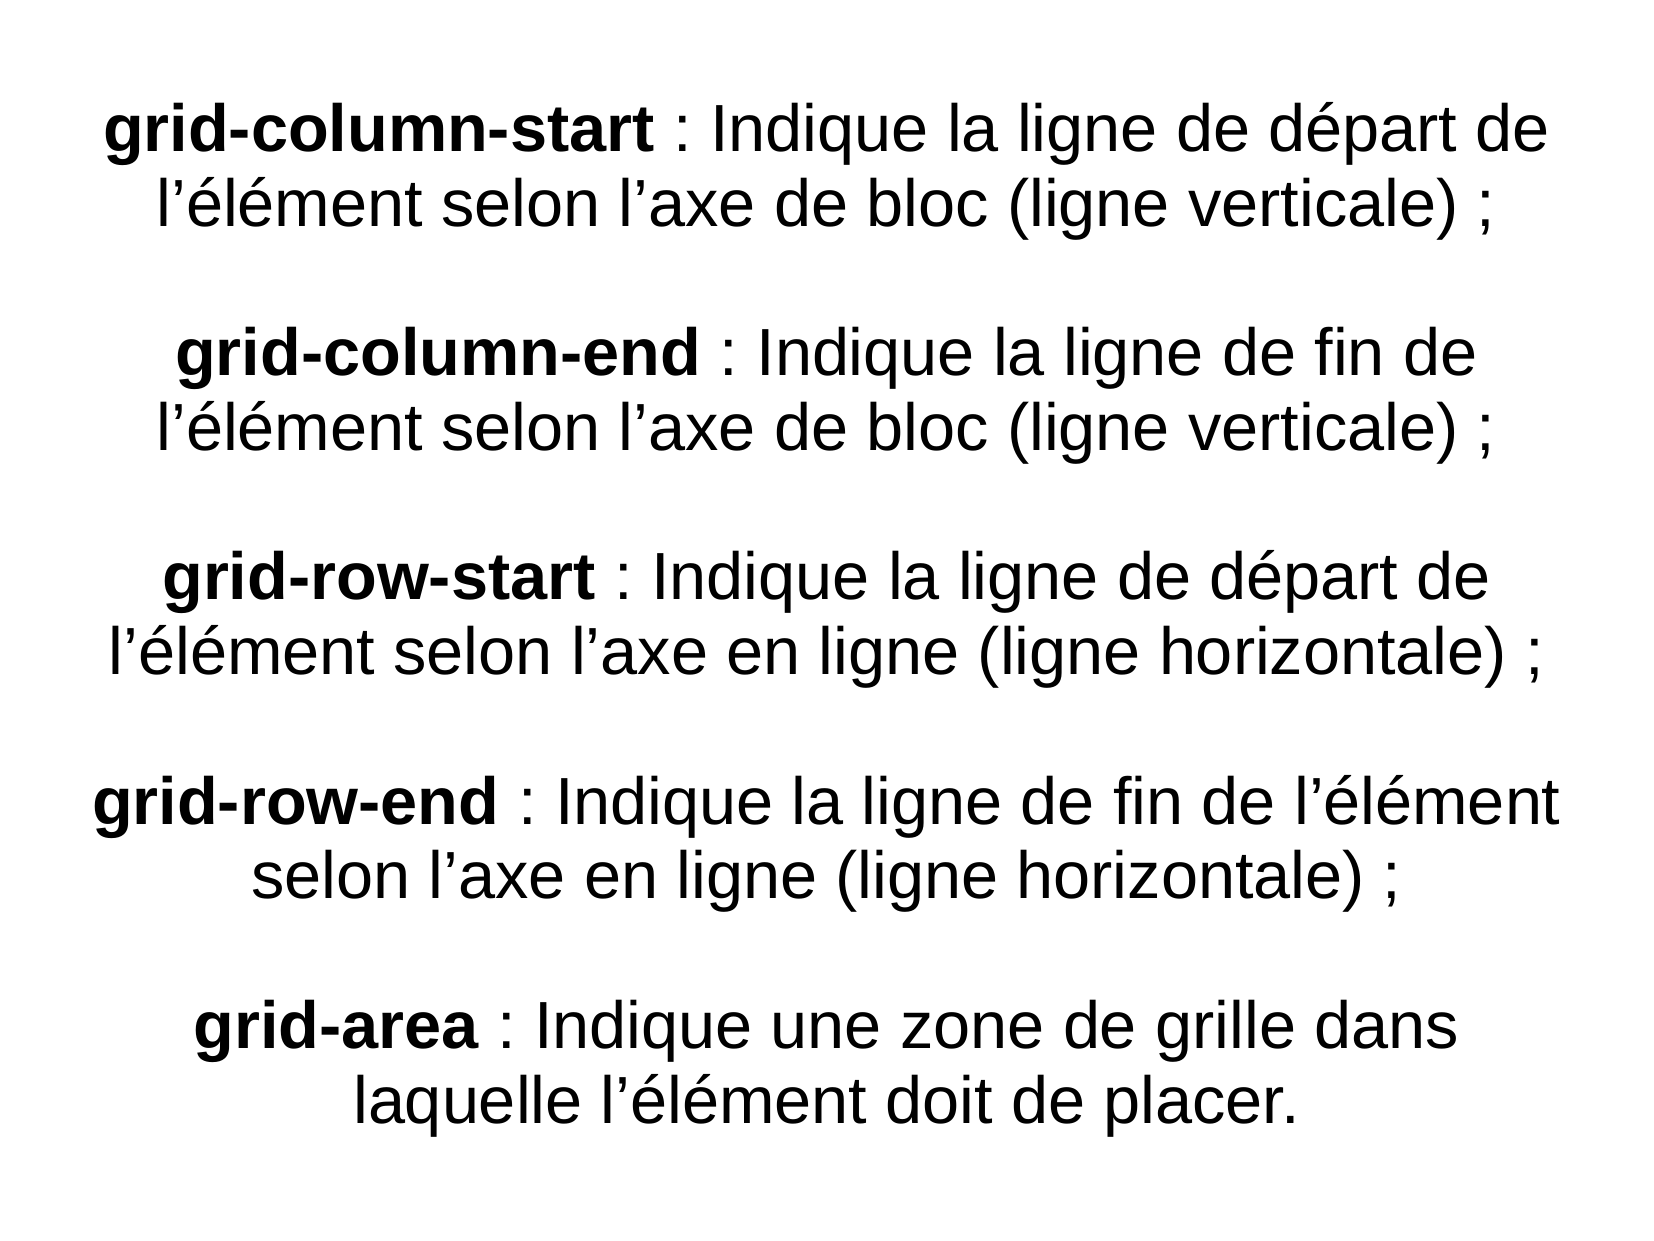

# grid-column-start : Indique la ligne de départ de l’élément selon l’axe de bloc (ligne verticale) ;
grid-column-end : Indique la ligne de fin de l’élément selon l’axe de bloc (ligne verticale) ;
grid-row-start : Indique la ligne de départ de l’élément selon l’axe en ligne (ligne horizontale) ;
grid-row-end : Indique la ligne de fin de l’élément selon l’axe en ligne (ligne horizontale) ;
grid-area : Indique une zone de grille dans laquelle l’élément doit de placer.